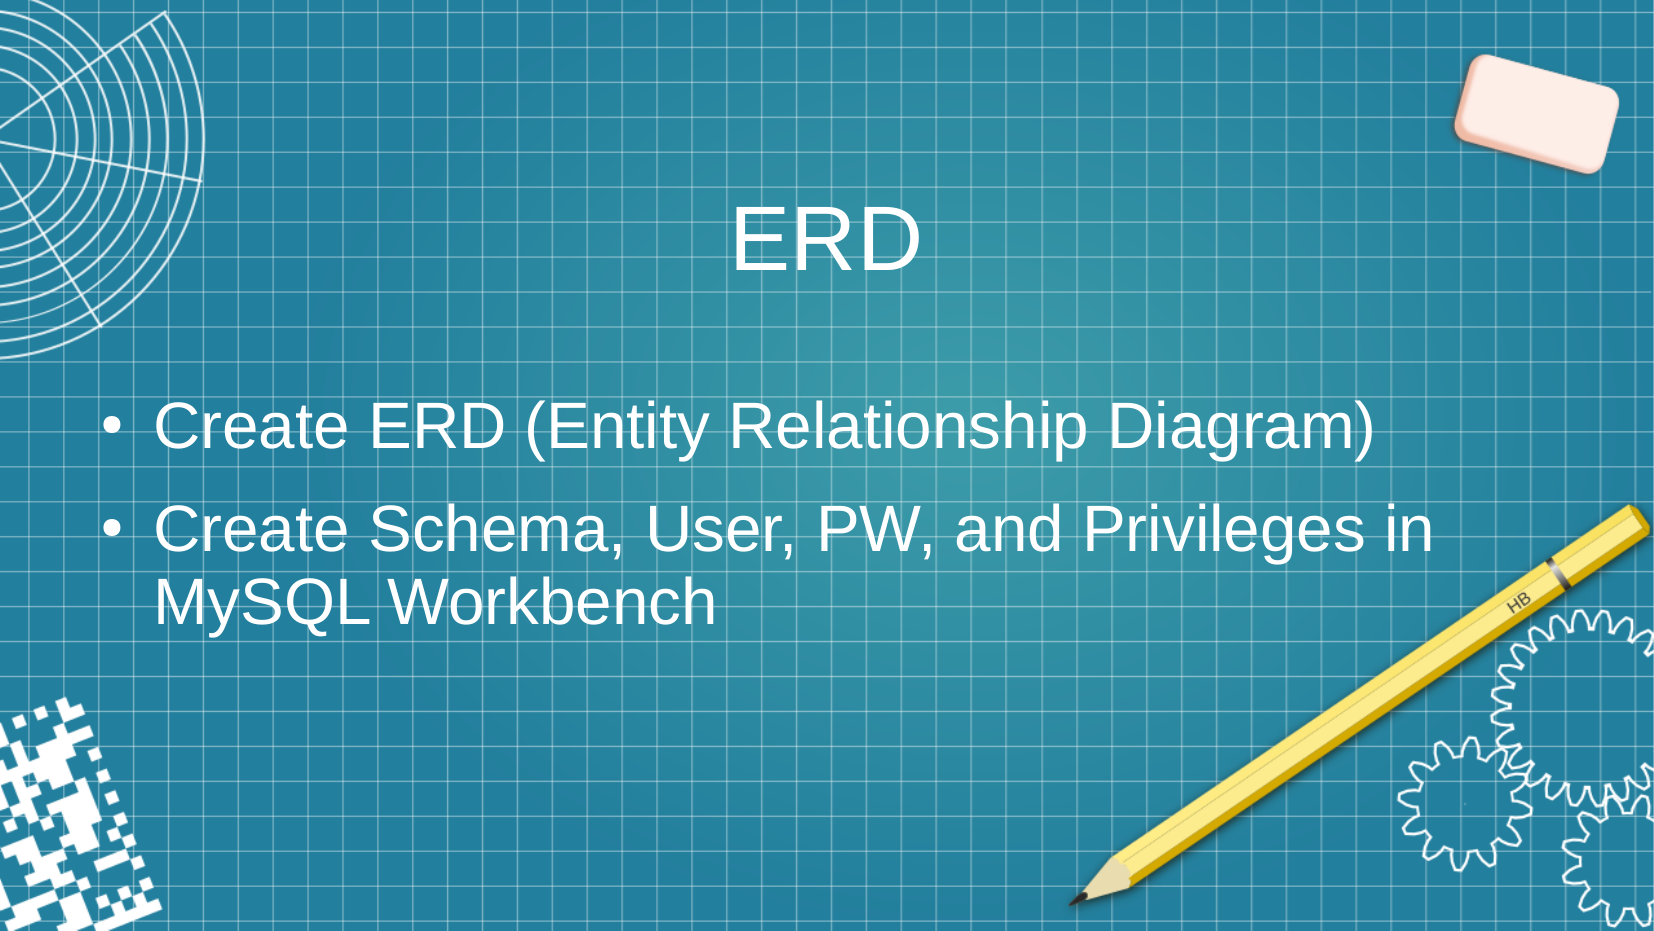

# ERD
Create ERD (Entity Relationship Diagram)
Create Schema, User, PW, and Privileges in MySQL Workbench